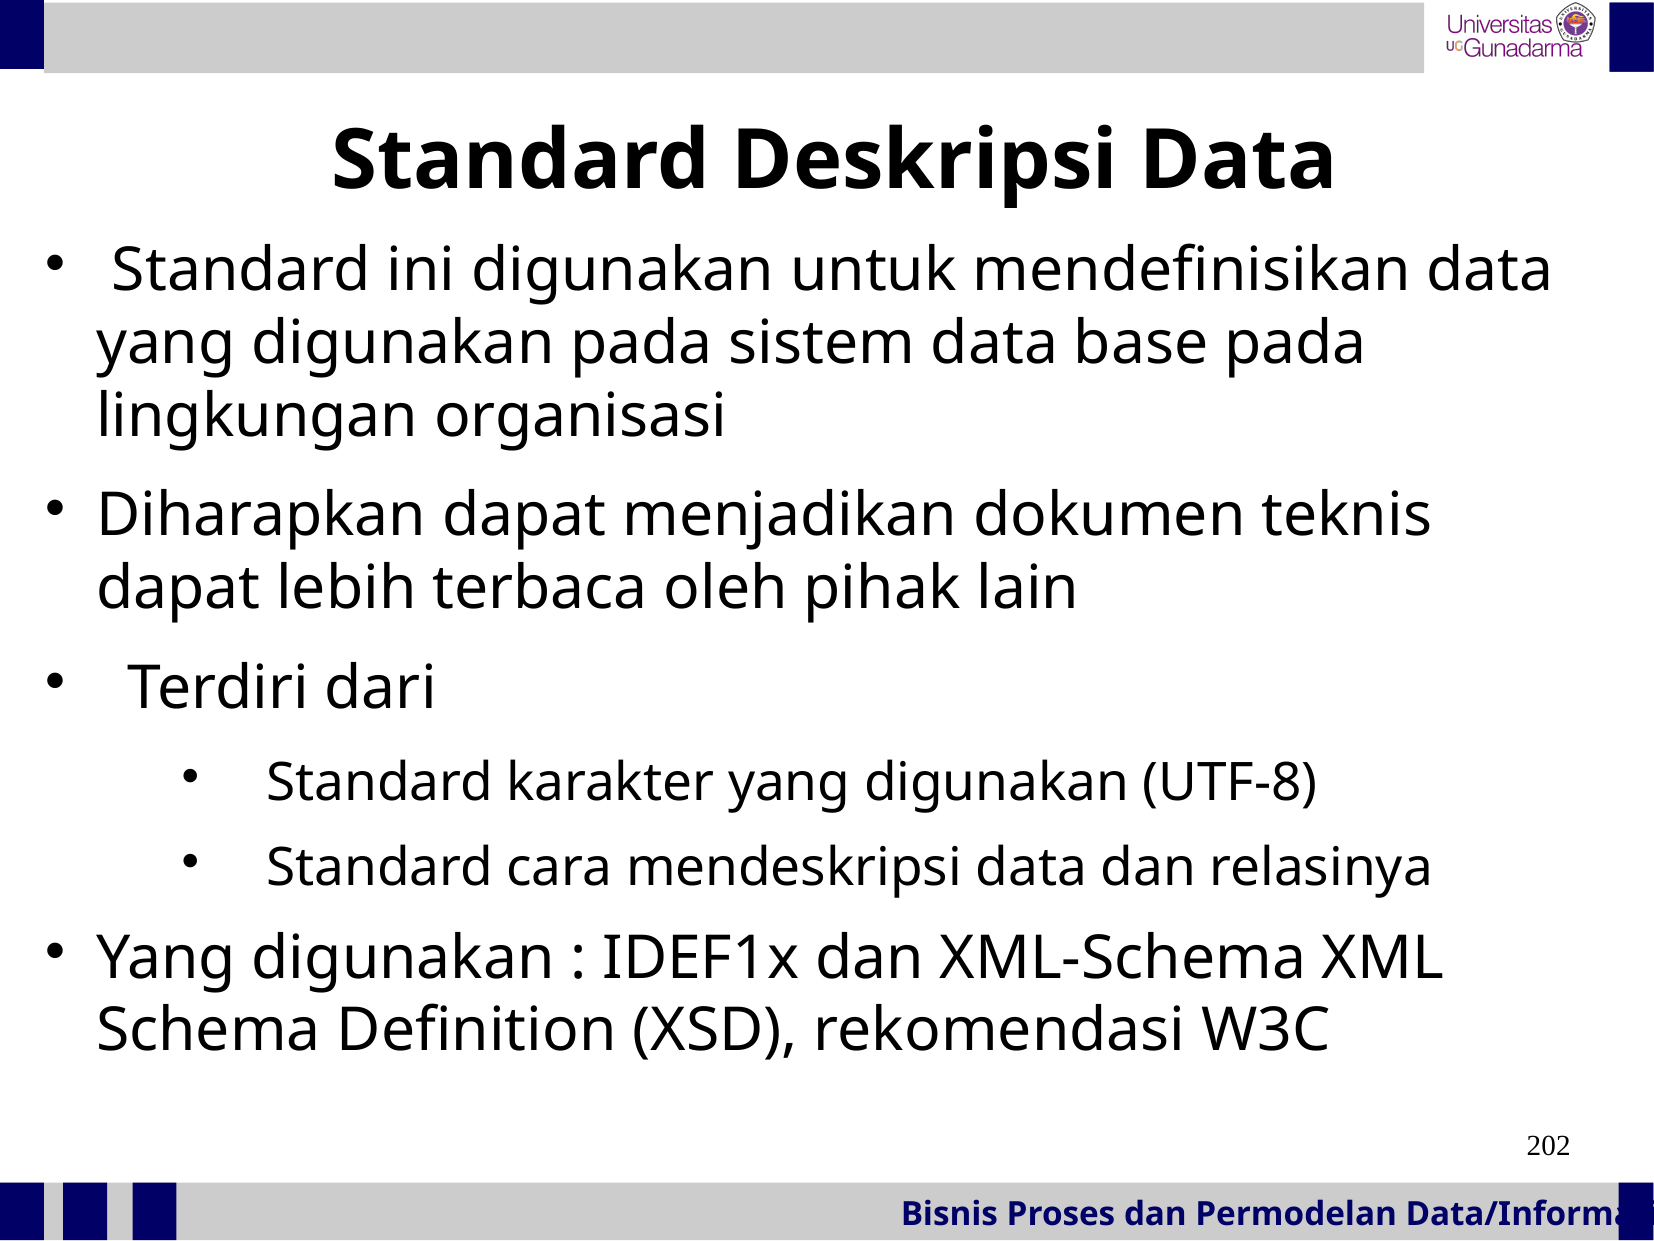

# Standard Deskripsi Data
 Standard ini digunakan untuk mendefinisikan data yang digunakan pada sistem data base pada lingkungan organisasi
Diharapkan dapat menjadikan dokumen teknis dapat lebih terbaca oleh pihak lain
 Terdiri dari
Standard karakter yang digunakan (UTF-8)
Standard cara mendeskripsi data dan relasinya
Yang digunakan : IDEF1x dan XML-Schema XML Schema Definition (XSD), rekomendasi W3C
202